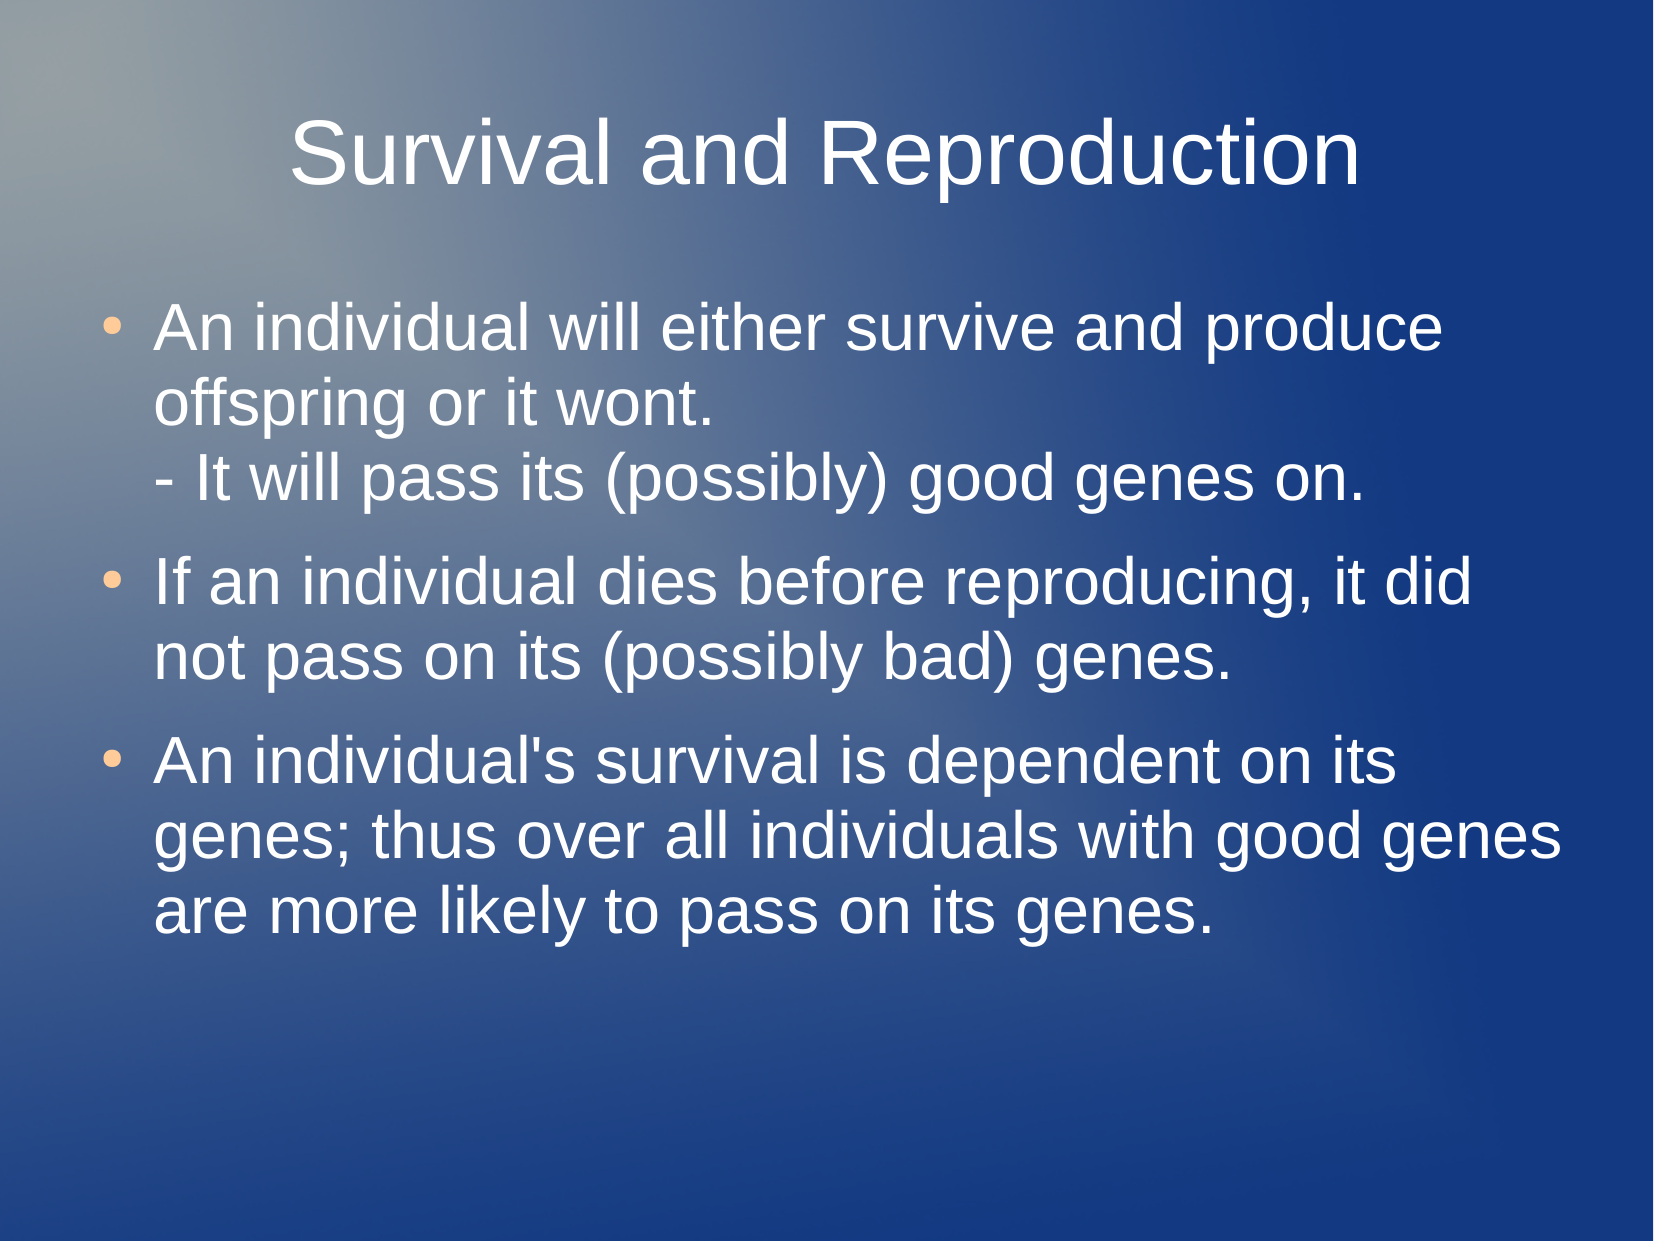

# Survival and Reproduction
An individual will either survive and produce offspring or it wont.
- It will pass its (possibly) good genes on.
If an individual dies before reproducing, it did not pass on its (possibly bad) genes.
An individual's survival is dependent on its genes; thus over all individuals with good genes are more likely to pass on its genes.